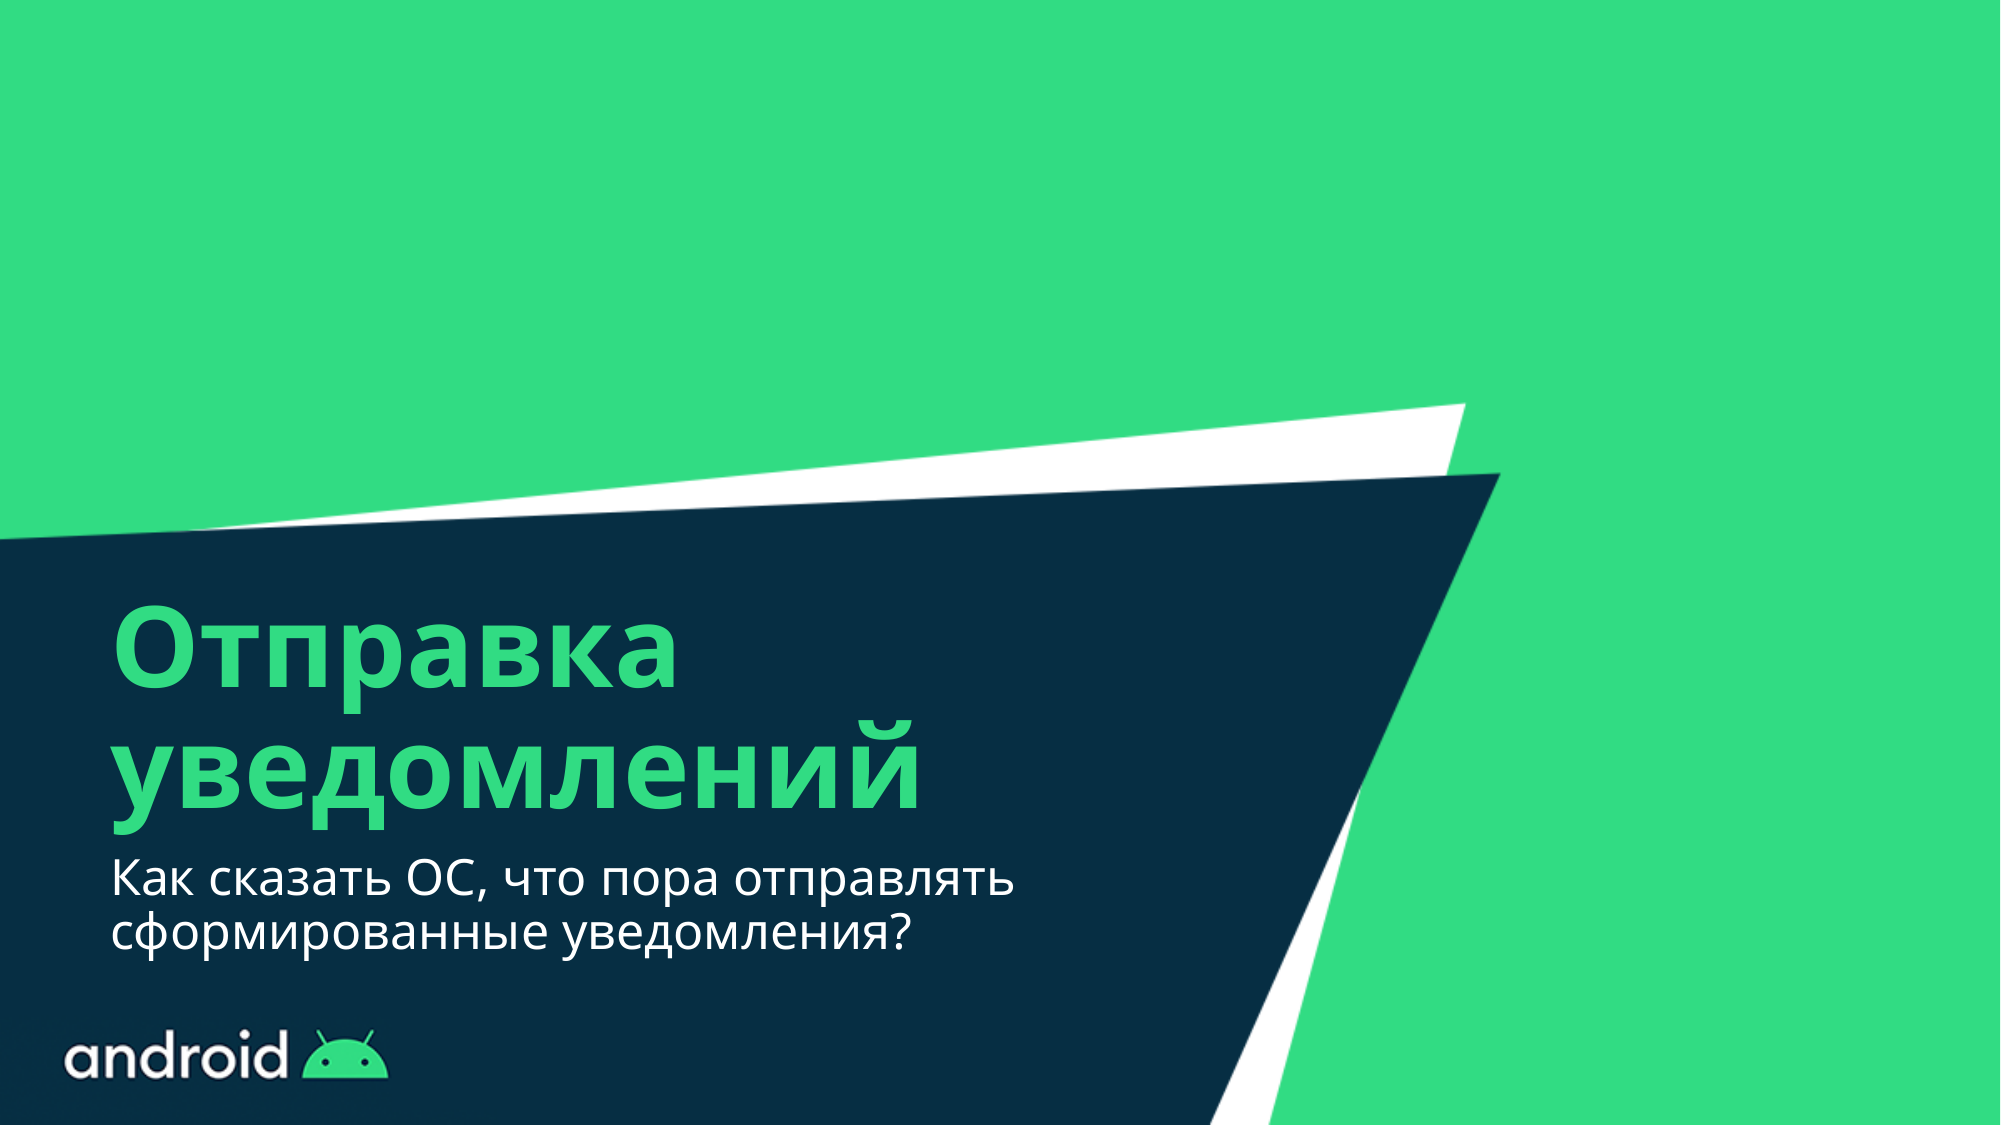

# Отправка уведомлений
Как сказать ОС, что пора отправлять сформированные уведомления?